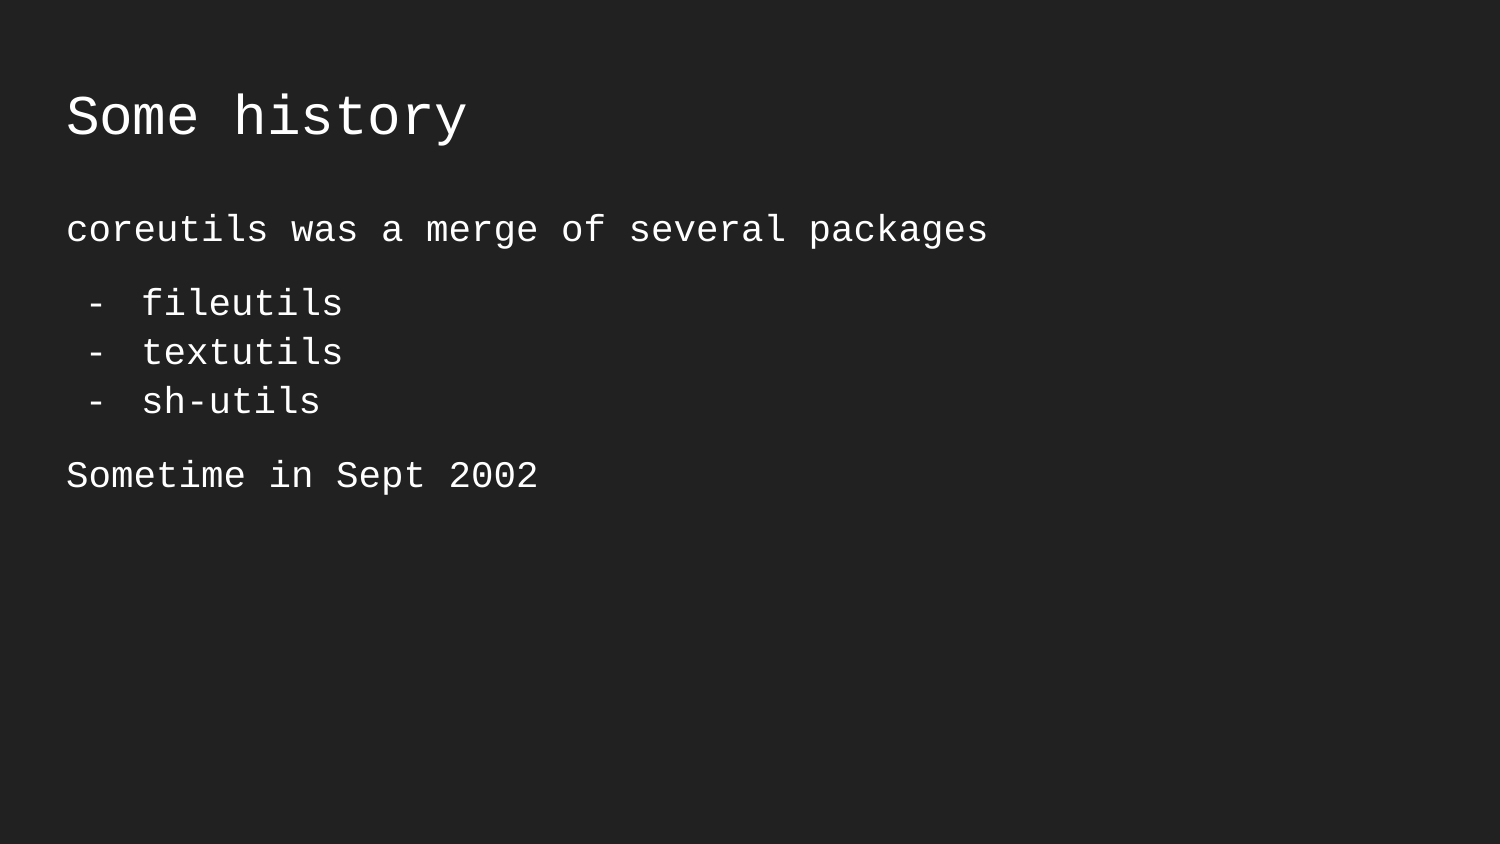

# Some history
coreutils was a merge of several packages
fileutils
textutils
sh-utils
Sometime in Sept 2002